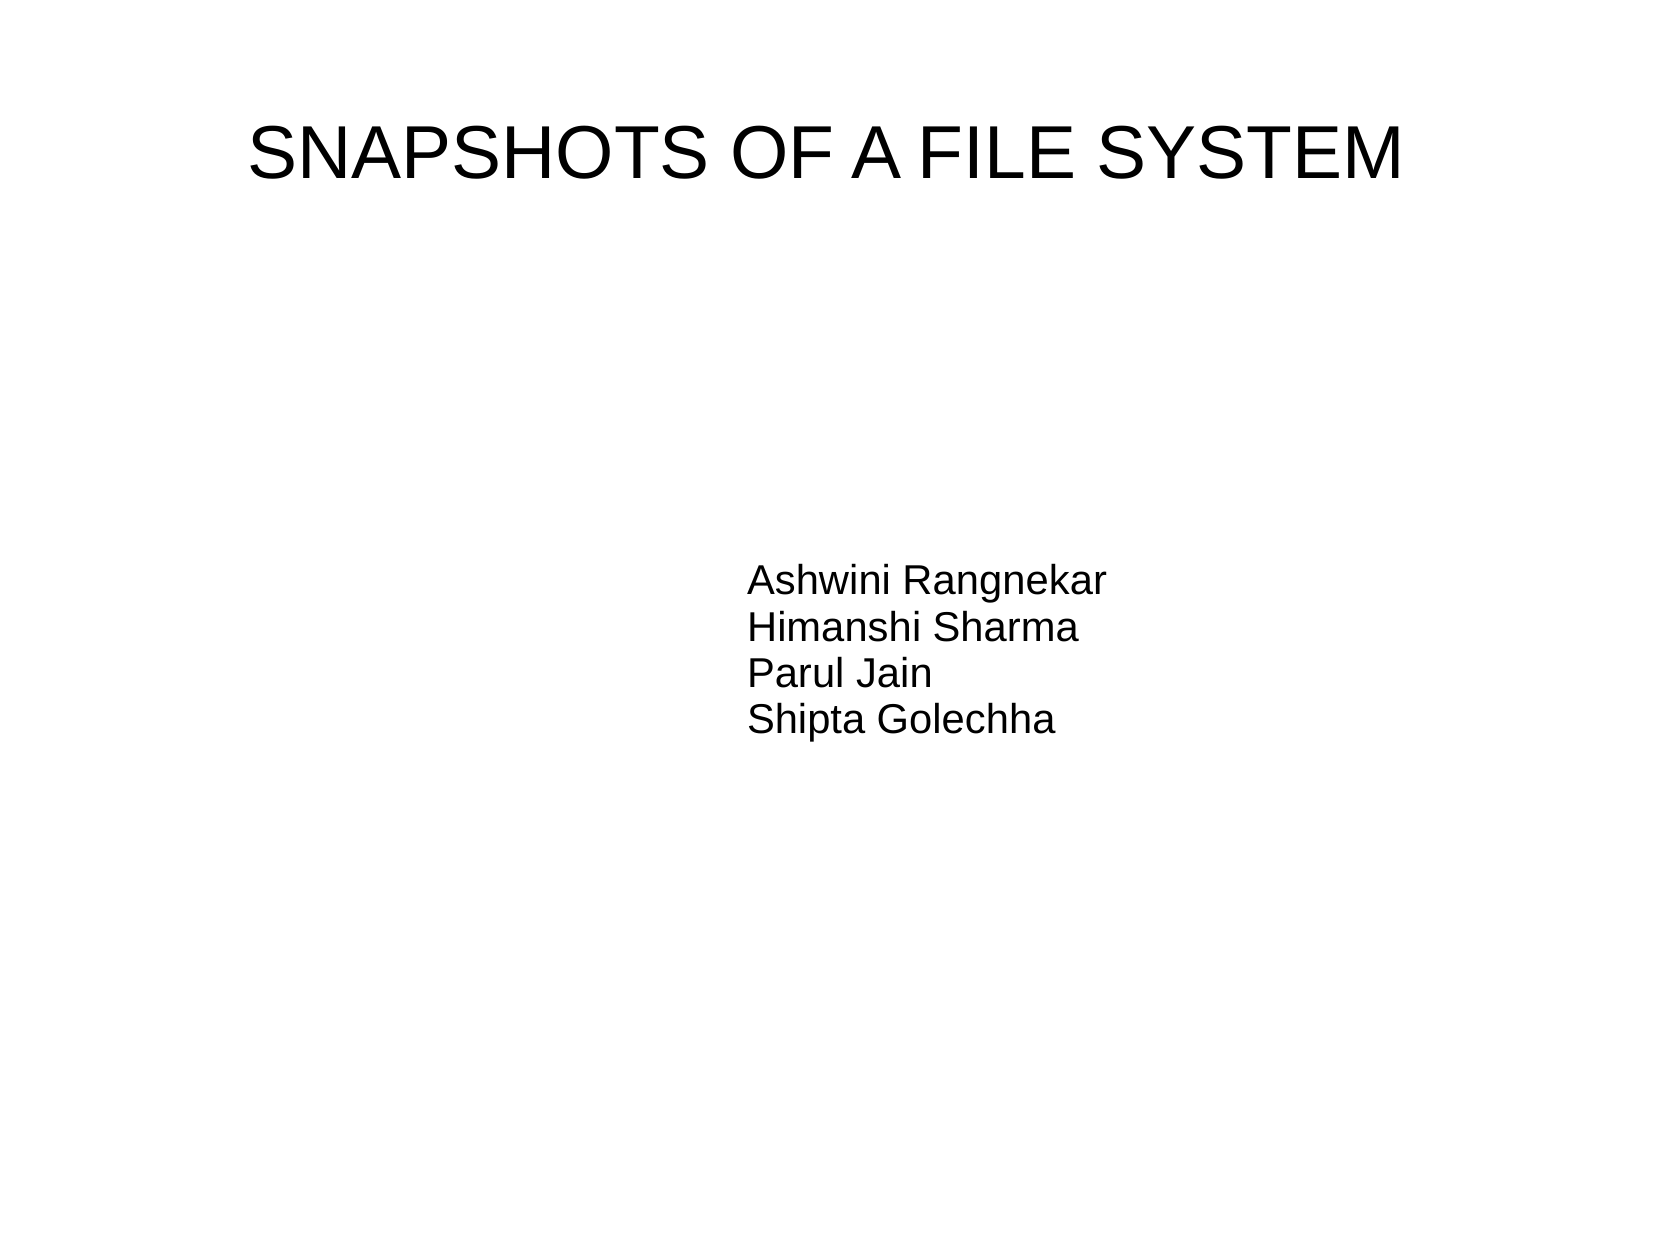

# SNAPSHOTS OF A FILE SYSTEM
 							Ashwini Rangnekar
									Himanshi Sharma
									Parul Jain
									Shipta Golechha